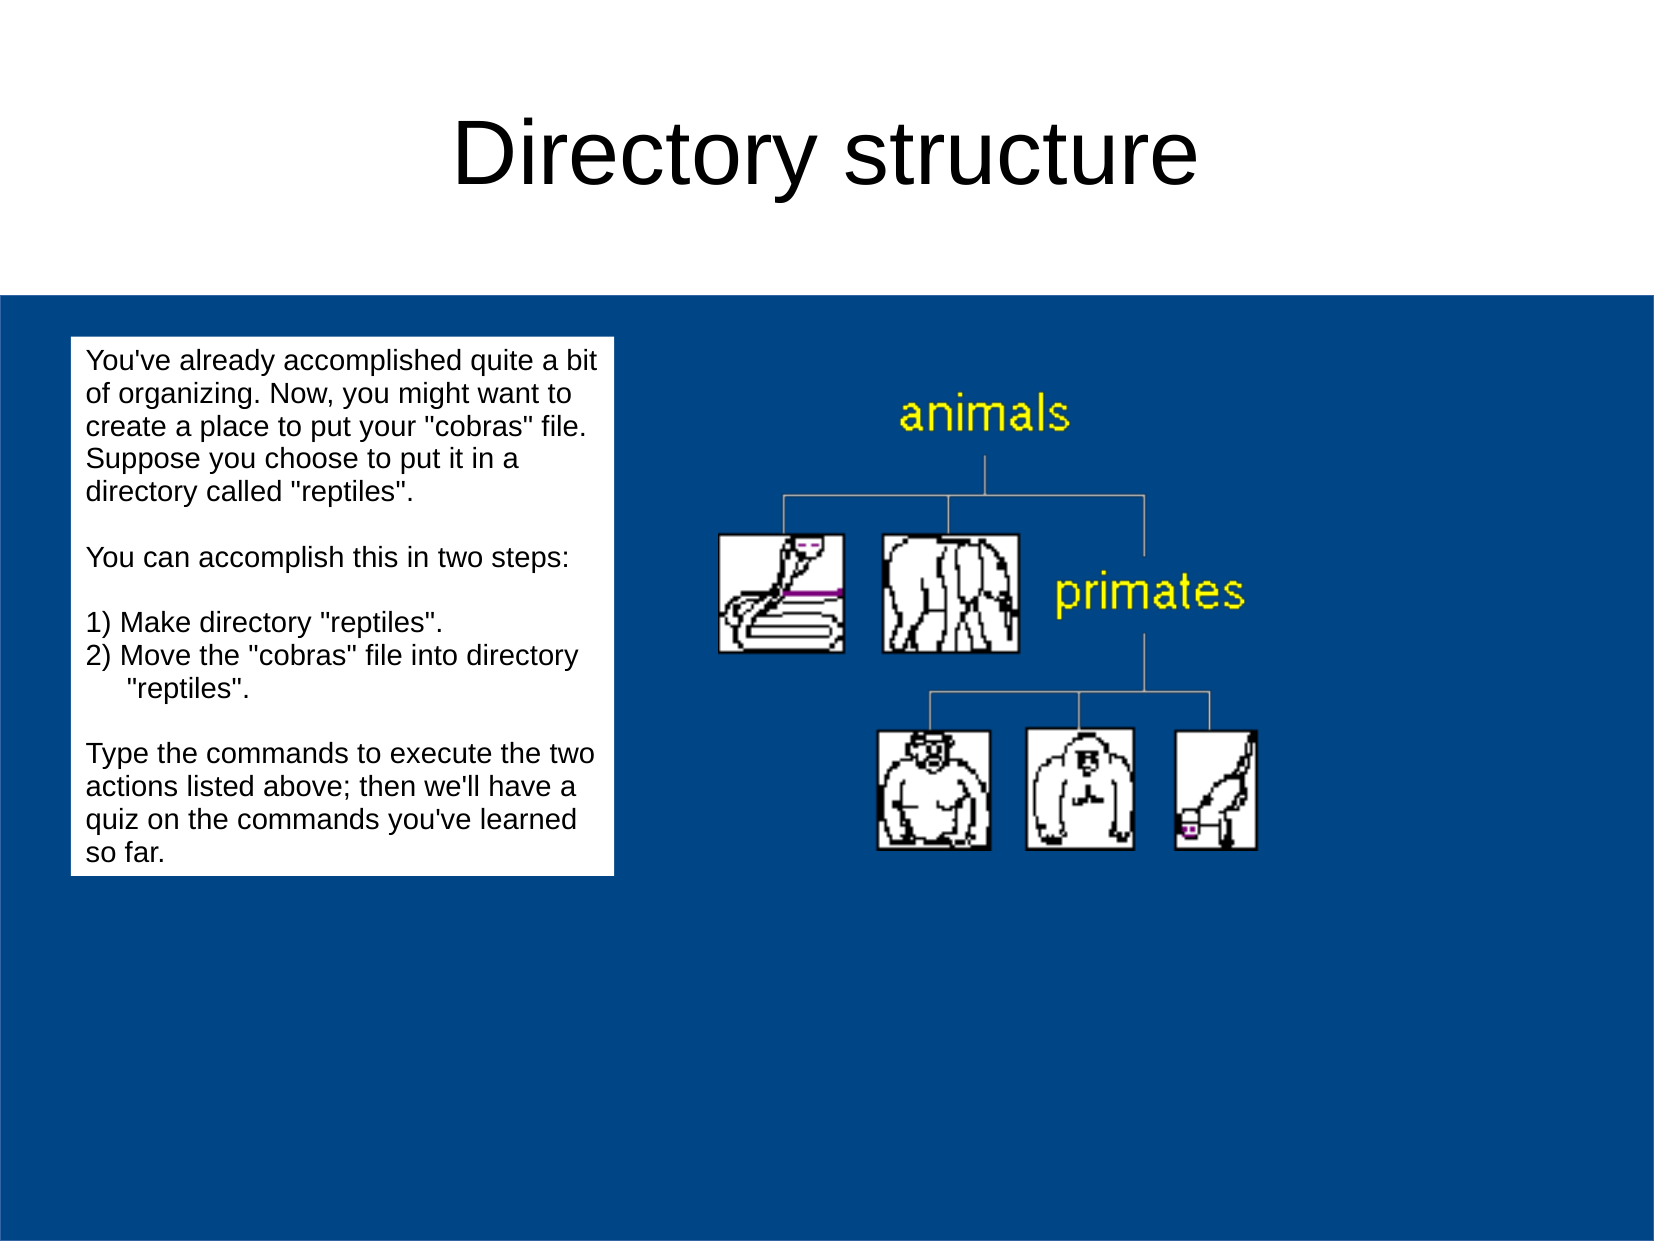

# Directory structure
You've already accomplished quite a bit of organizing. Now, you might want to create a place to put your "cobras" file. Suppose you choose to put it in a directory called "reptiles".
You can accomplish this in two steps:
1) Make directory "reptiles".
2) Move the "cobras" file into directory
 "reptiles".
Type the commands to execute the two actions listed above; then we'll have a quiz on the commands you've learned so far.